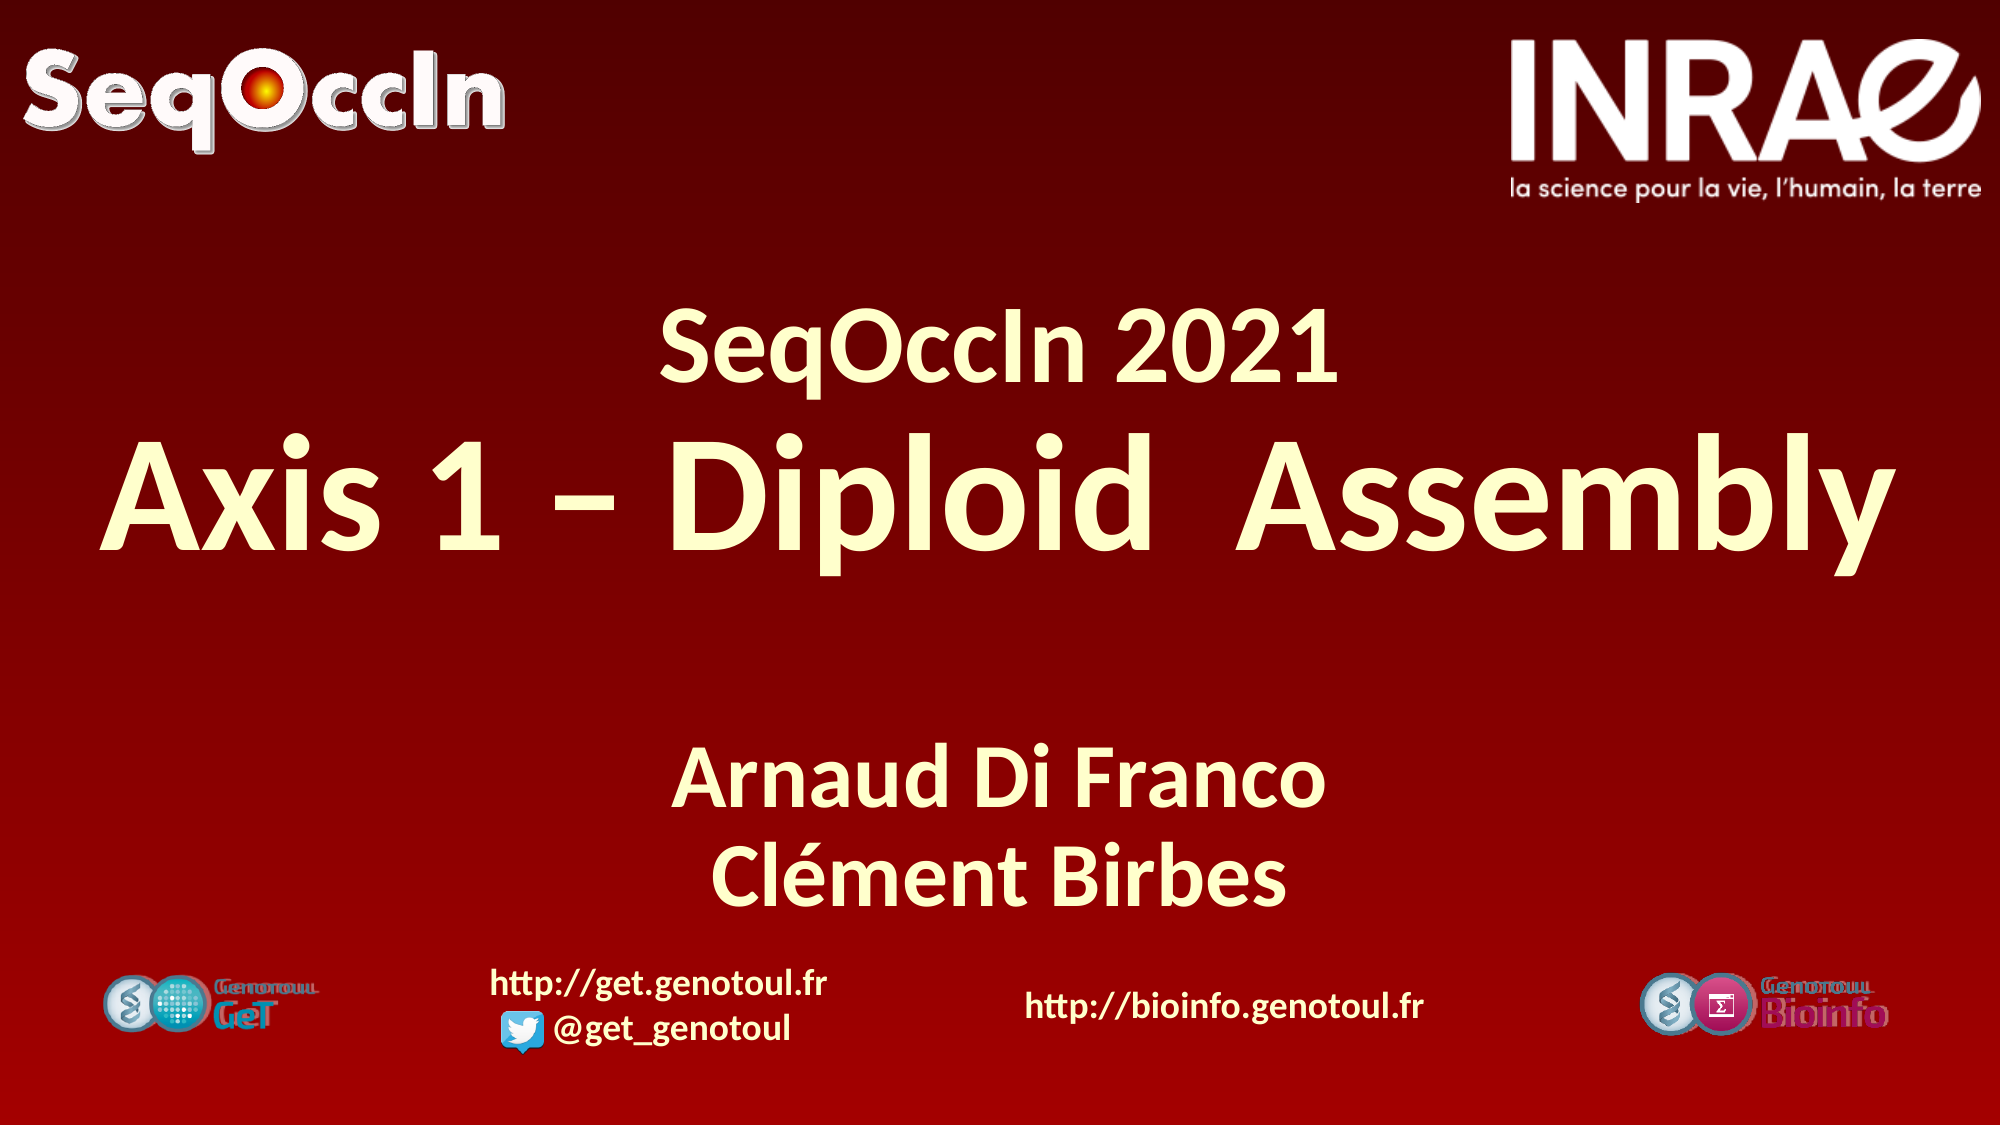

SeqOccIn 2021
Axis 1 – Diploid Assembly
Arnaud Di Franco
Clément Birbes